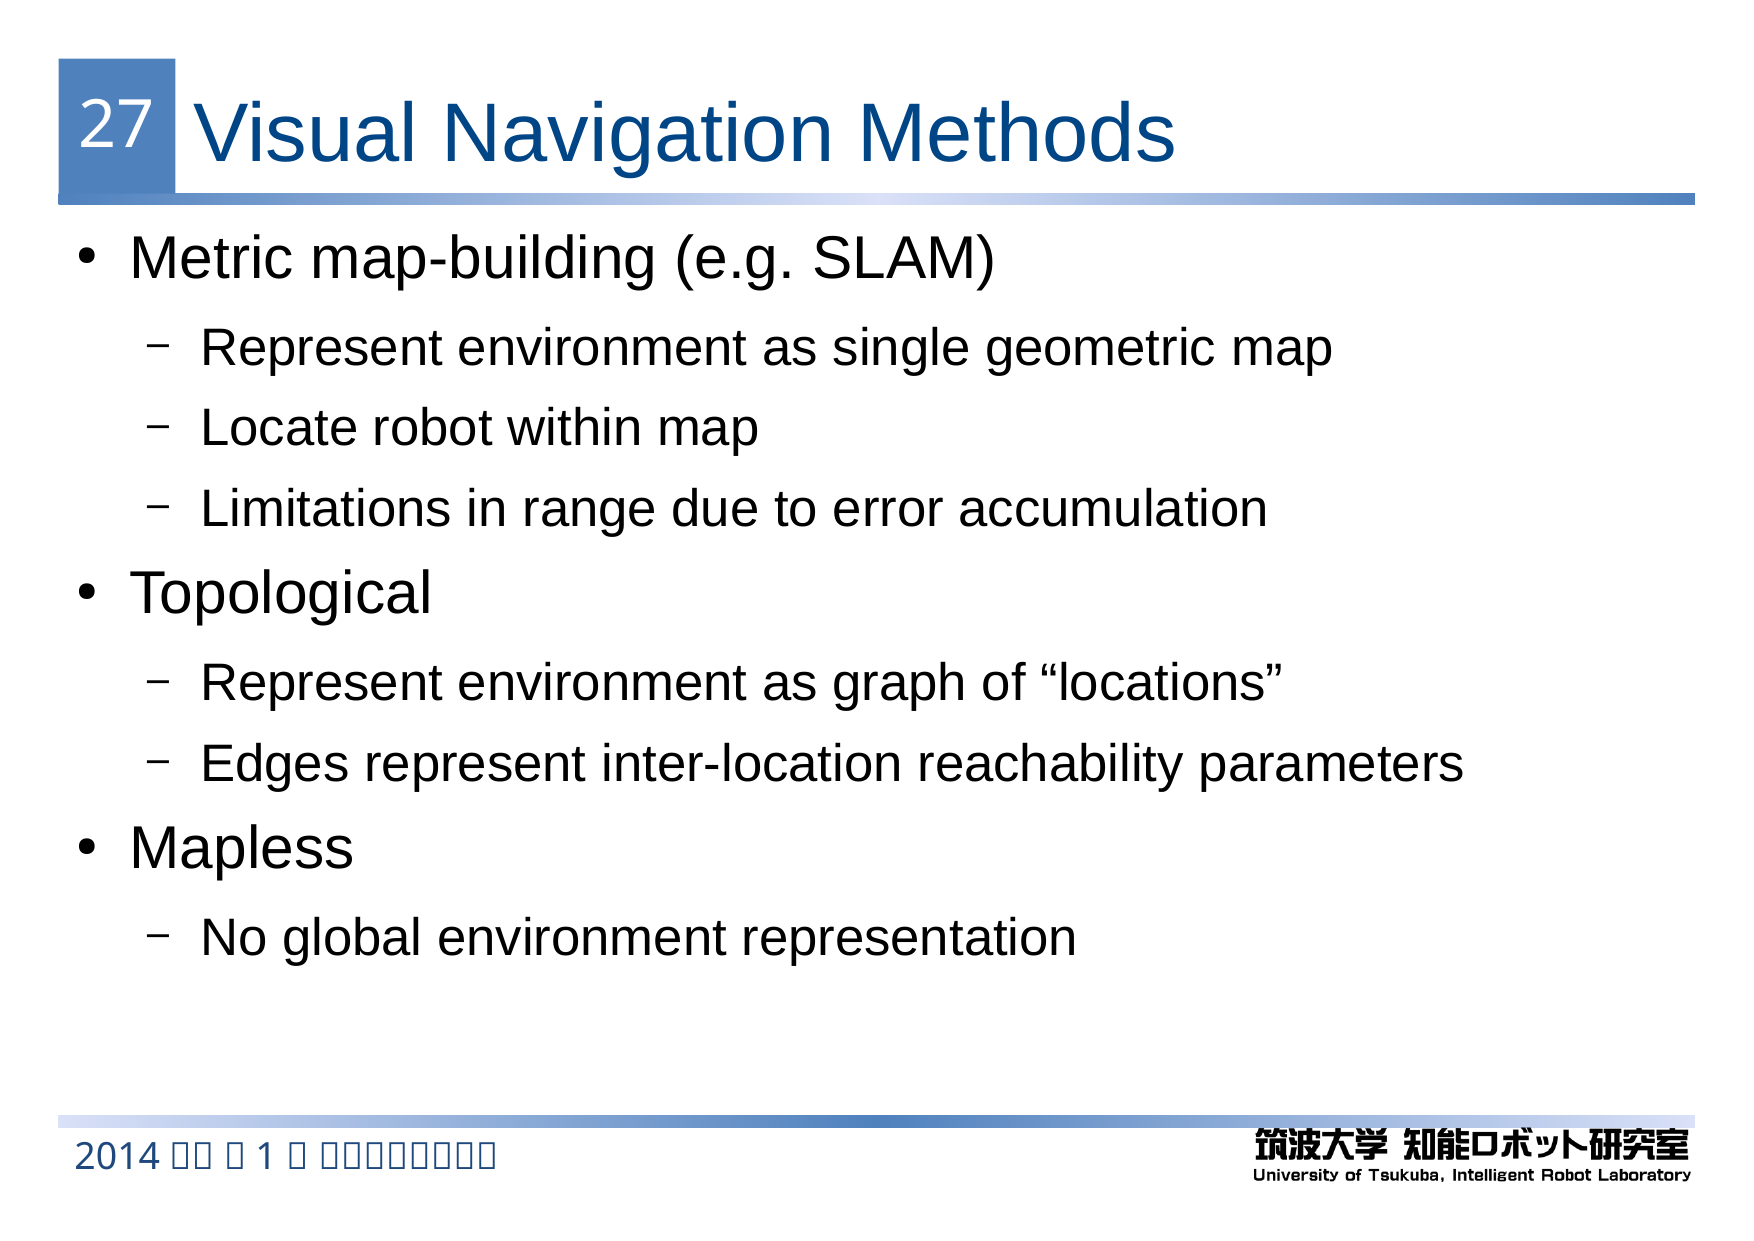

# Visual Navigation Methods
Metric map-building (e.g. SLAM)
Represent environment as single geometric map
Locate robot within map
Limitations in range due to error accumulation
Topological
Represent environment as graph of “locations”
Edges represent inter-location reachability parameters
Mapless
No global environment representation